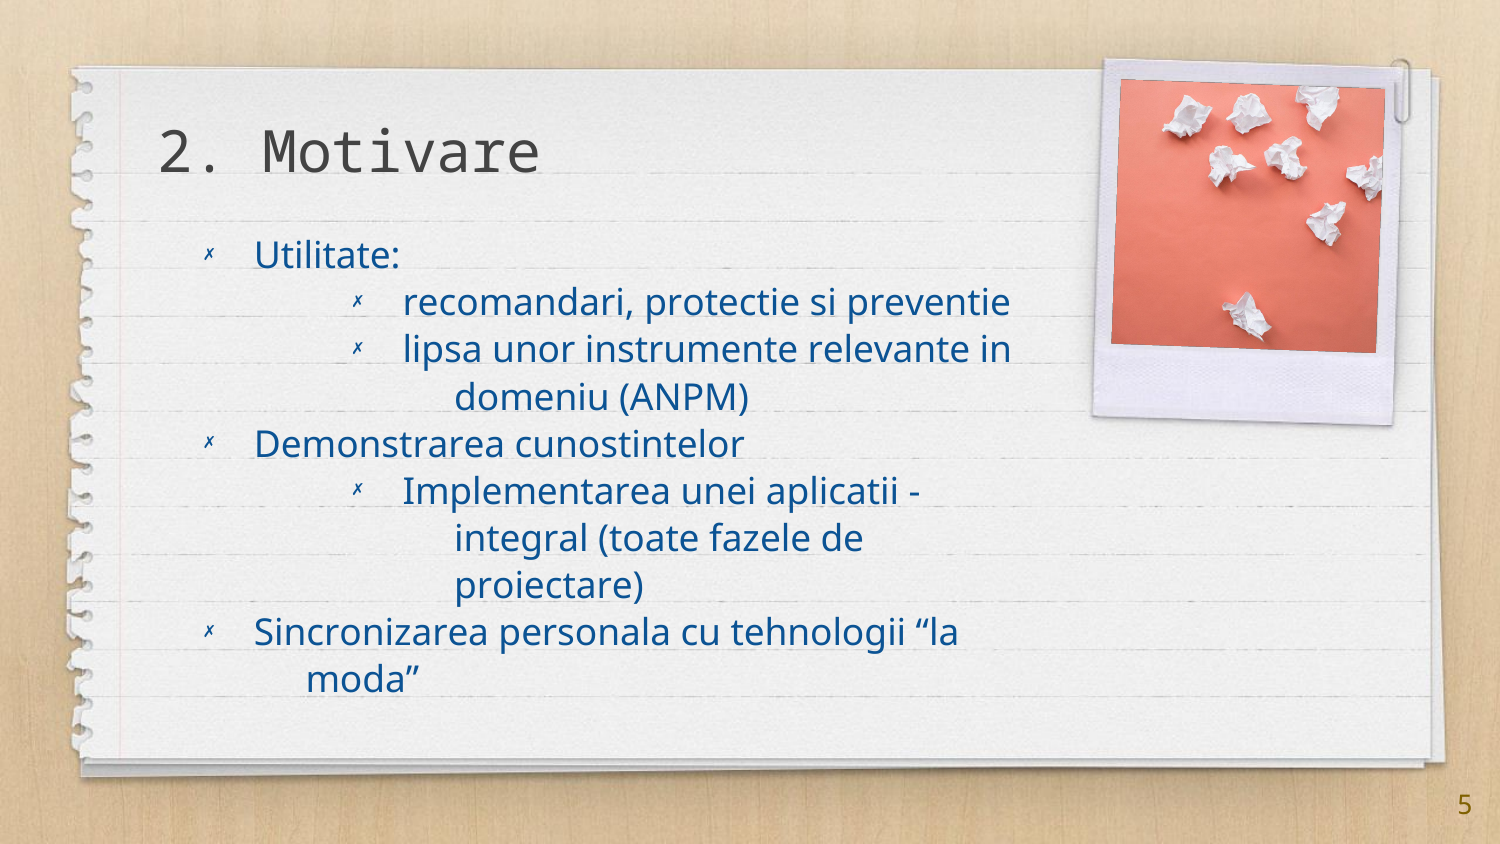

# 2. Motivare
Utilitate:
recomandari, protectie si preventie
lipsa unor instrumente relevante in domeniu (ANPM)
Demonstrarea cunostintelor
Implementarea unei aplicatii - integral (toate fazele de proiectare)
Sincronizarea personala cu tehnologii “la moda”
5